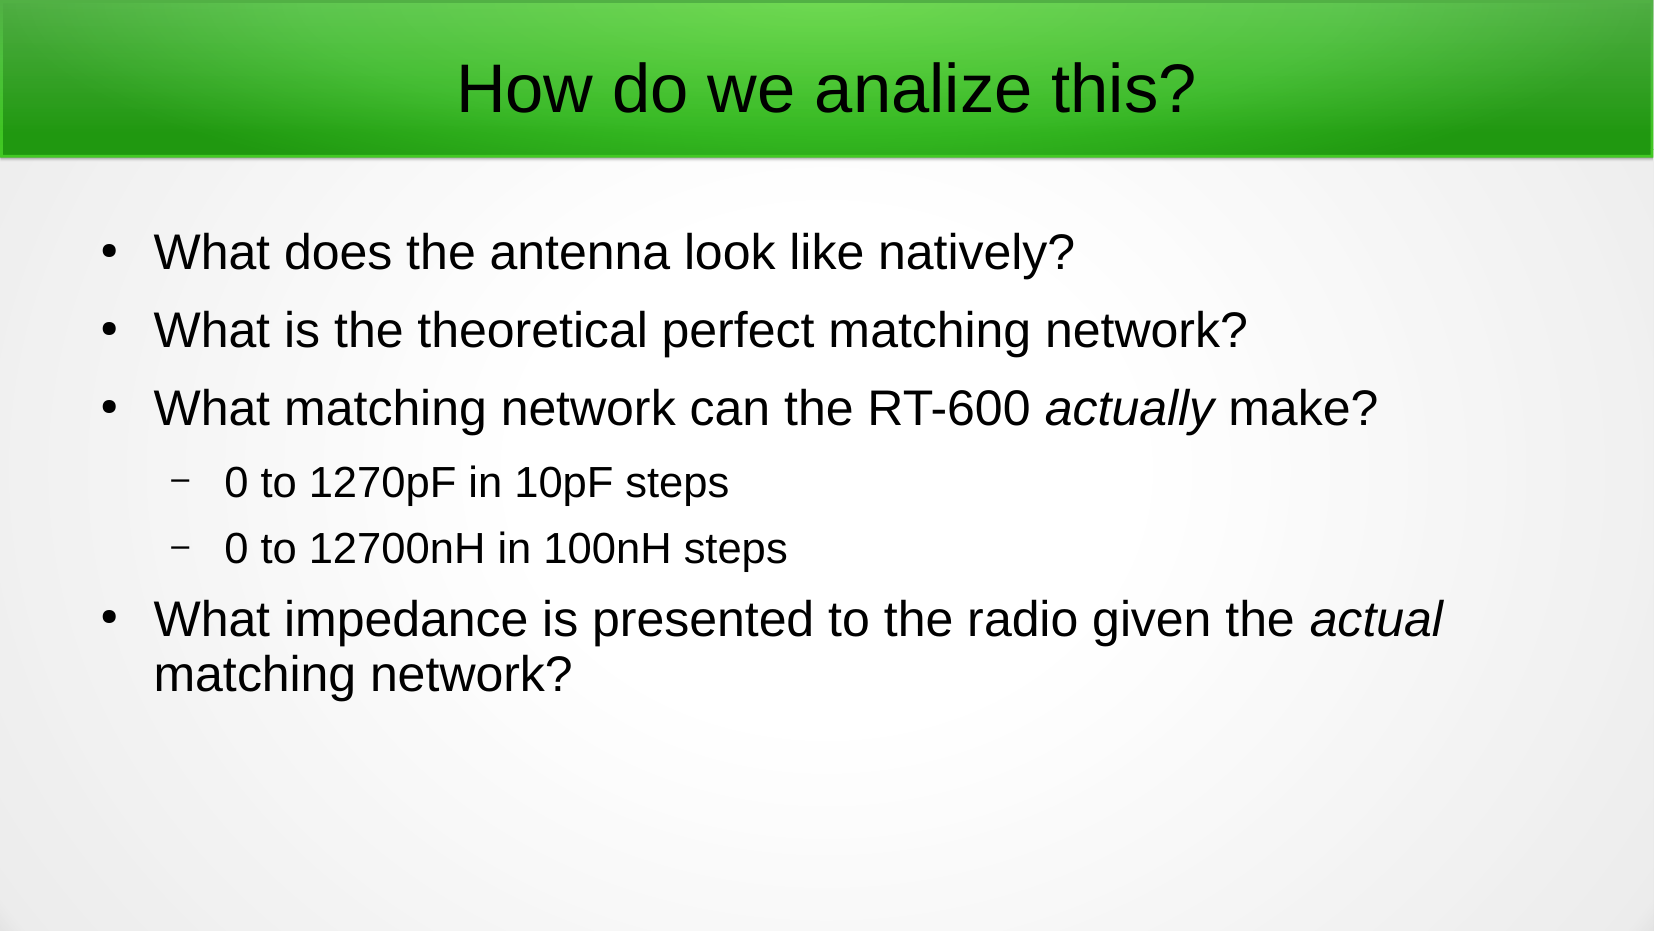

# How do we analize this?
What does the antenna look like natively?
What is the theoretical perfect matching network?
What matching network can the RT-600 actually make?
0 to 1270pF in 10pF steps
0 to 12700nH in 100nH steps
What impedance is presented to the radio given the actual matching network?